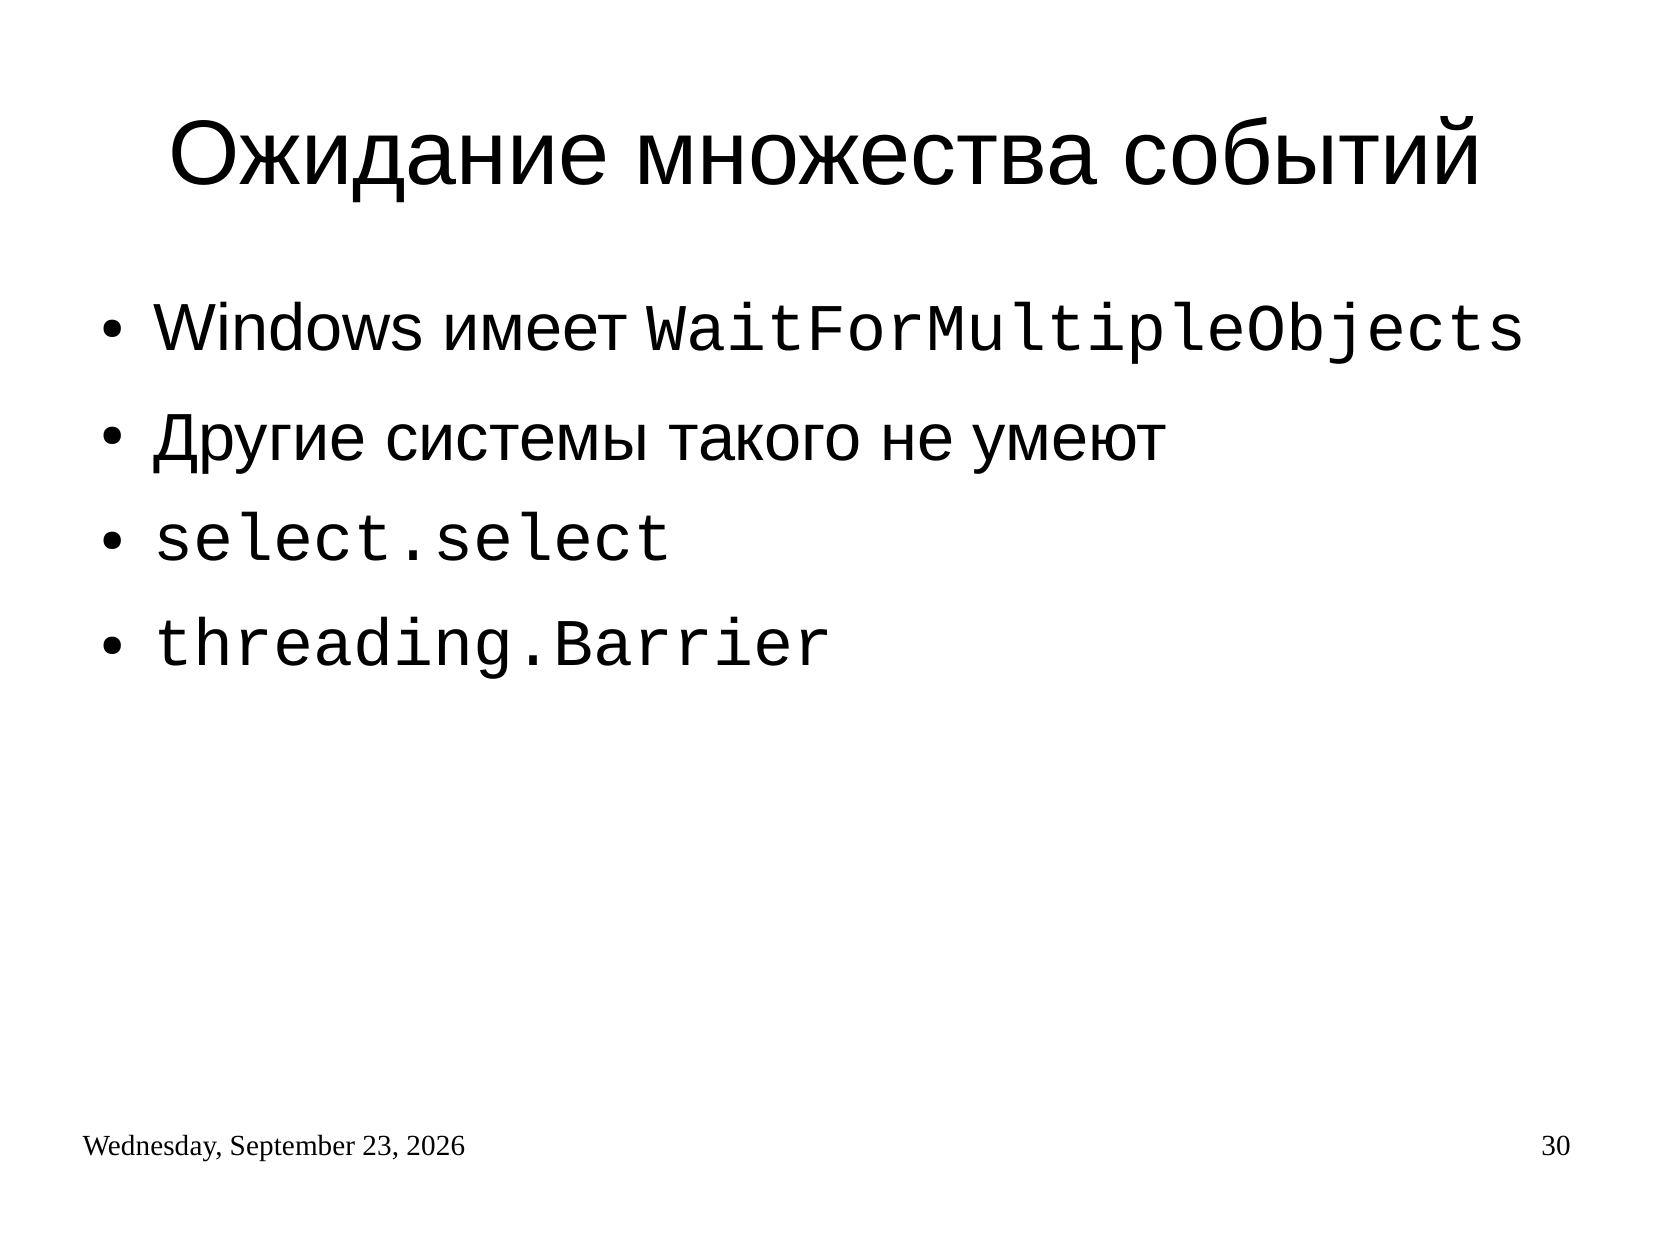

# Ожидание множества событий
Windows имеет WaitForMultipleObjects
Другие системы такого не умеют
select.select
threading.Barrier
30